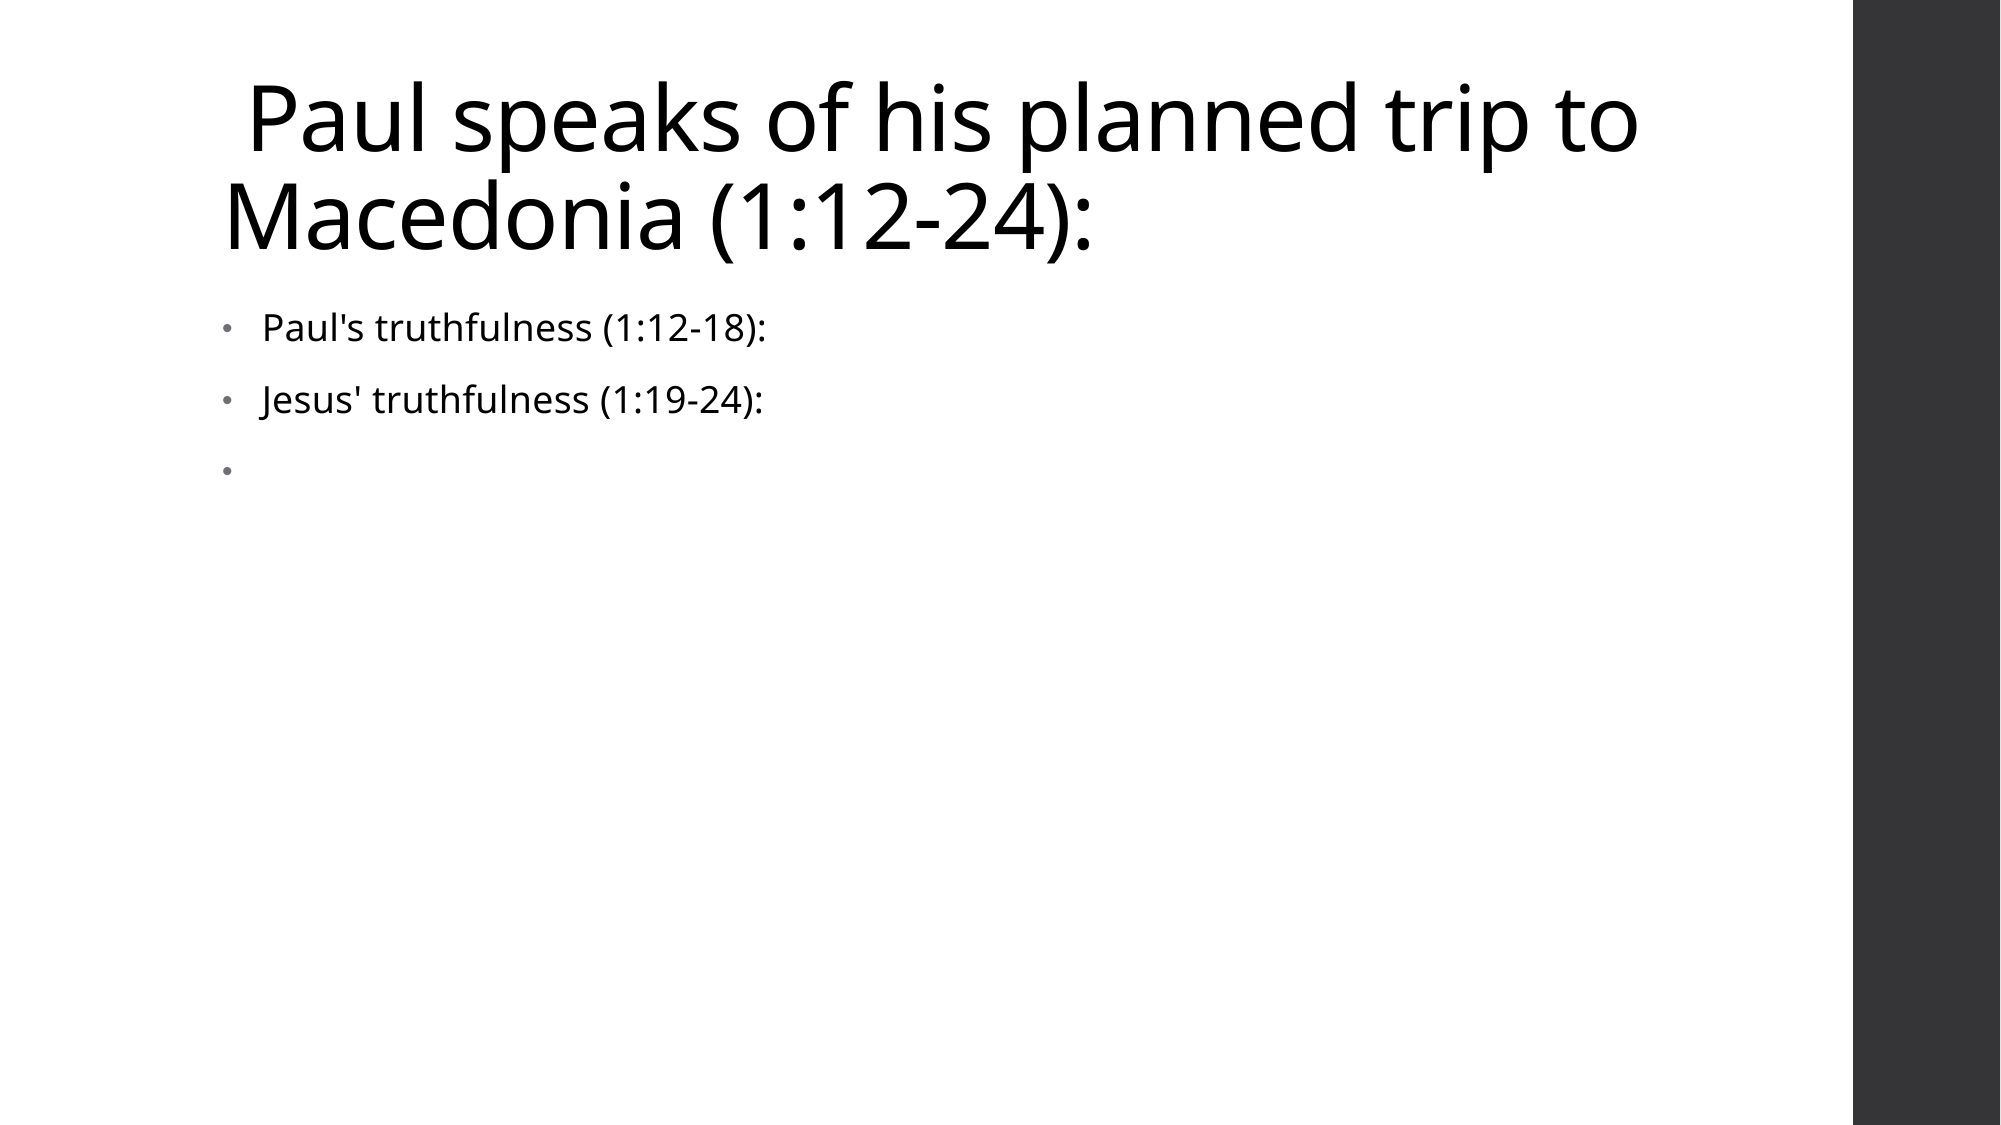

# Paul speaks of his planned trip to Macedonia (1:12-24):
 Paul's truthfulness (1:12-18):
 Jesus' truthfulness (1:19-24):